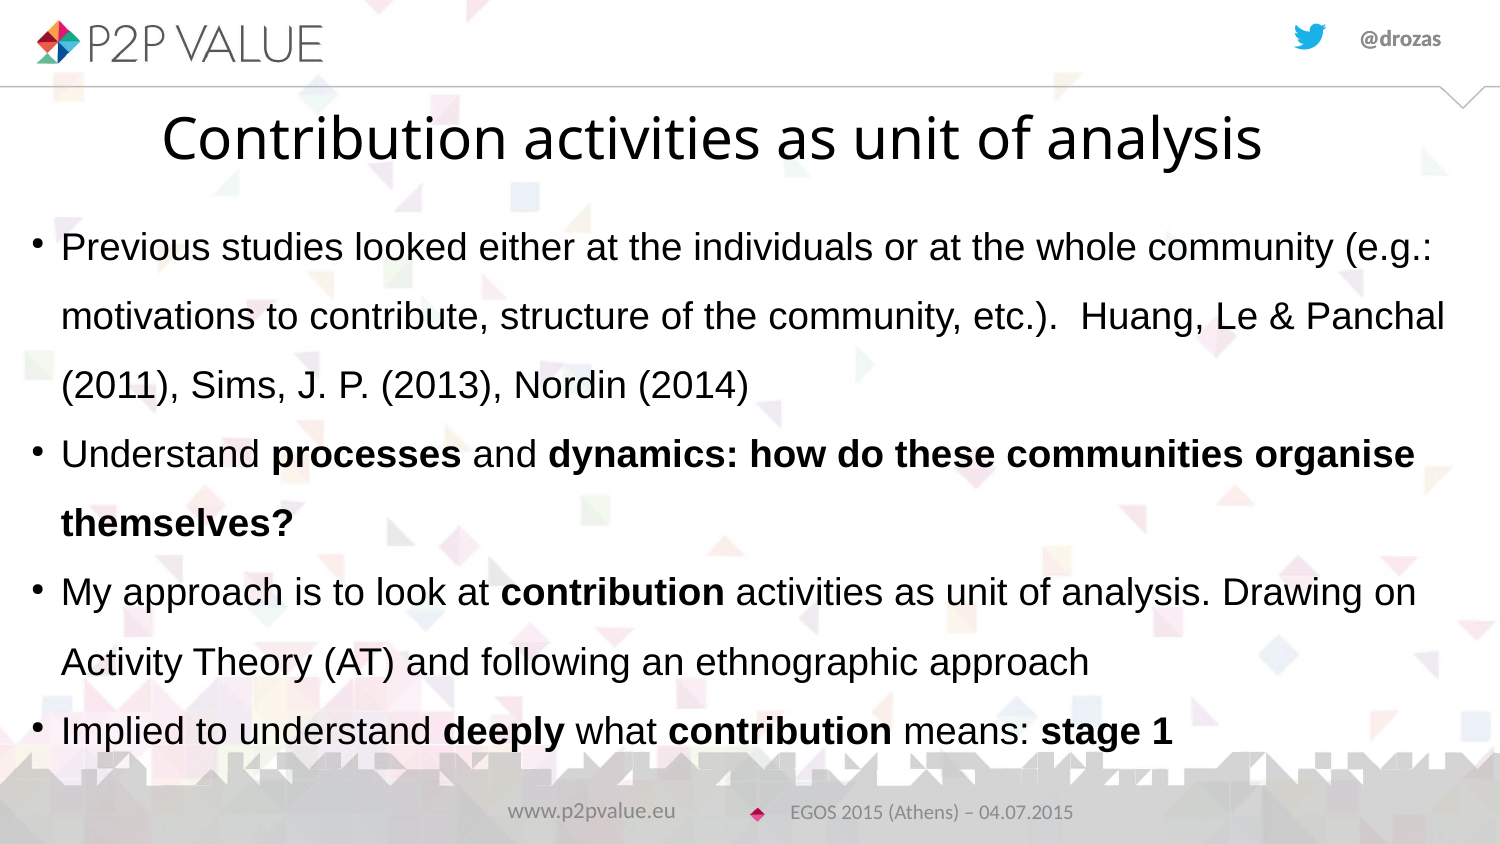

@drozas
@drozas
# Contribution activities as unit of analysis
Previous studies looked either at the individuals or at the whole community (e.g.: motivations to contribute, structure of the community, etc.). Huang, Le & Panchal (2011), Sims, J. P. (2013), Nordin (2014)
Understand processes and dynamics: how do these communities organise themselves?
My approach is to look at contribution activities as unit of analysis. Drawing on Activity Theory (AT) and following an ethnographic approach
Implied to understand deeply what contribution means: stage 1
9
EGOS 2015 (Athens) – 04.07.2015
www.p2pvalue.eu